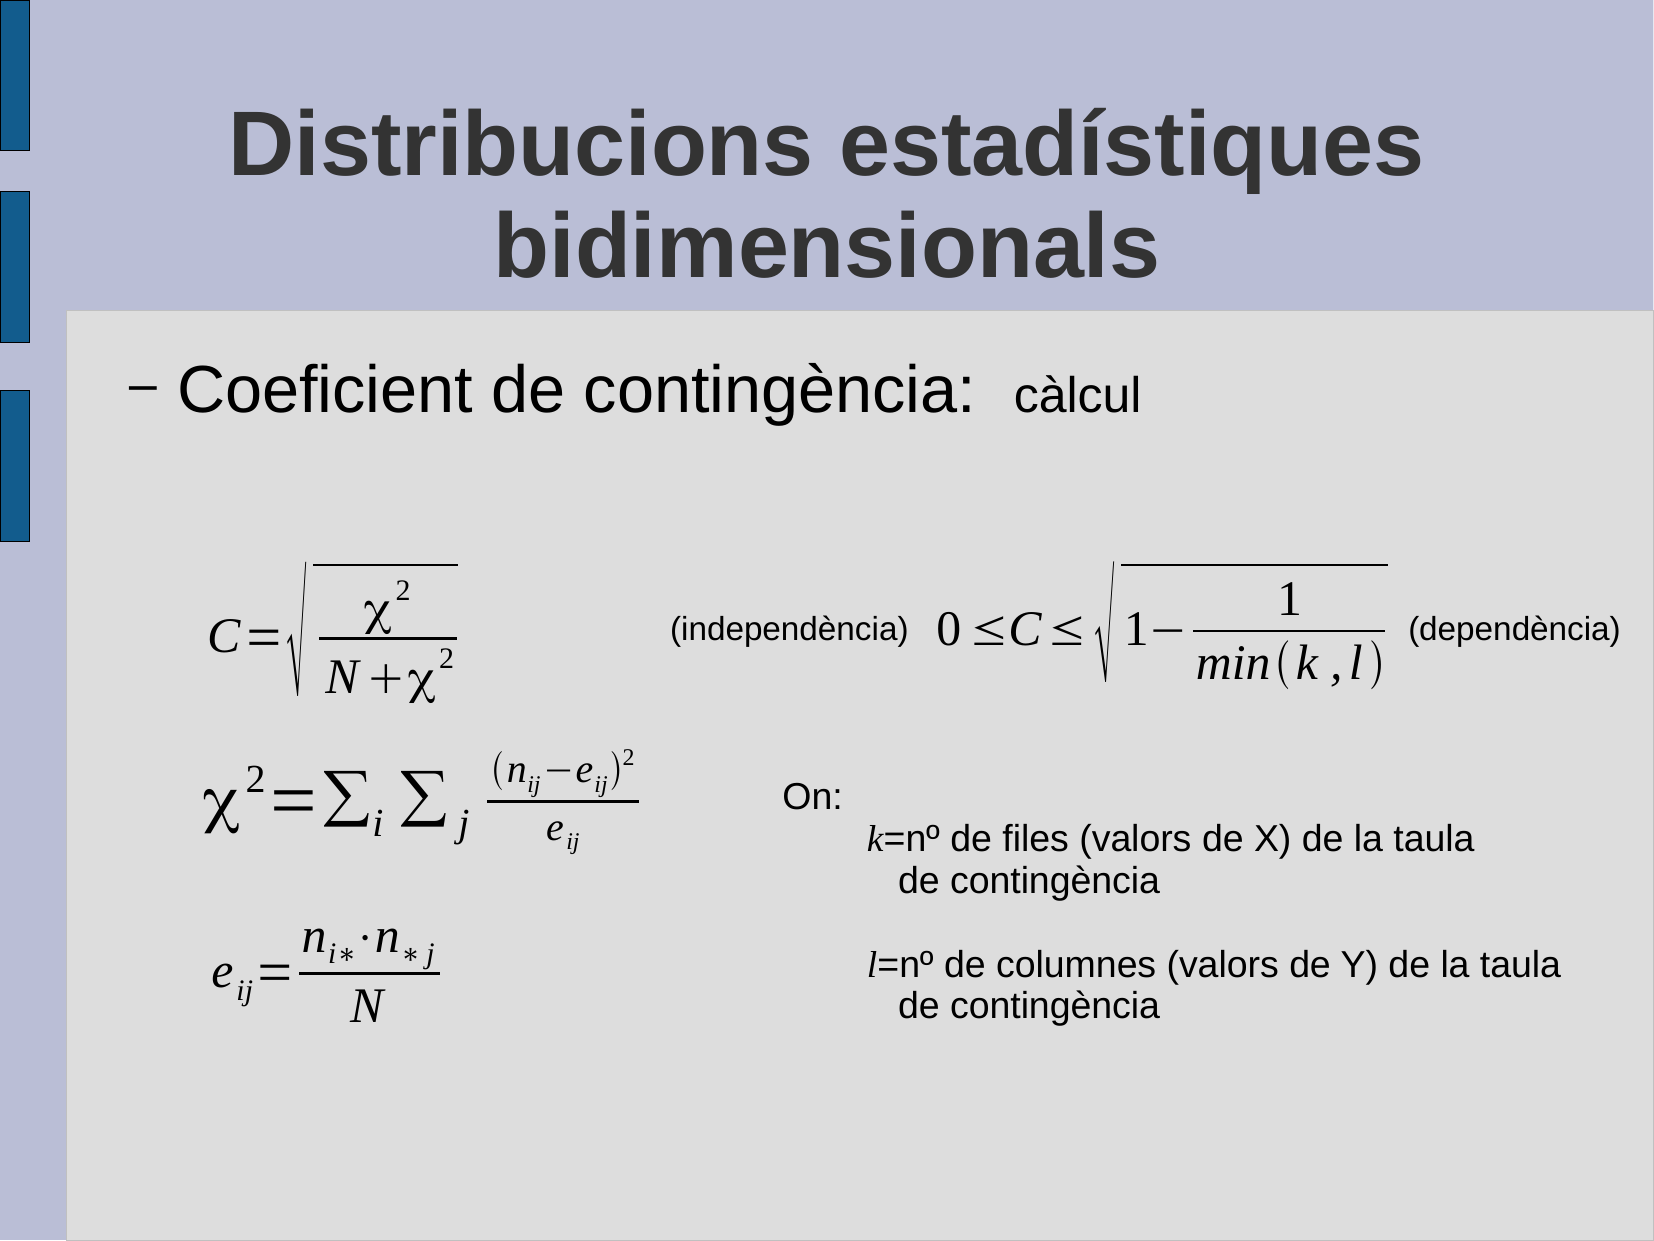

# Distribucions estadístiques bidimensionals
Coeficient de contingència: càlcul
(independència)
(dependència)
On:
	 k=nº de files (valors de X) de la taula 	 	 de contingència
	 l=nº de columnes (valors de Y) de la taula 	 de contingència